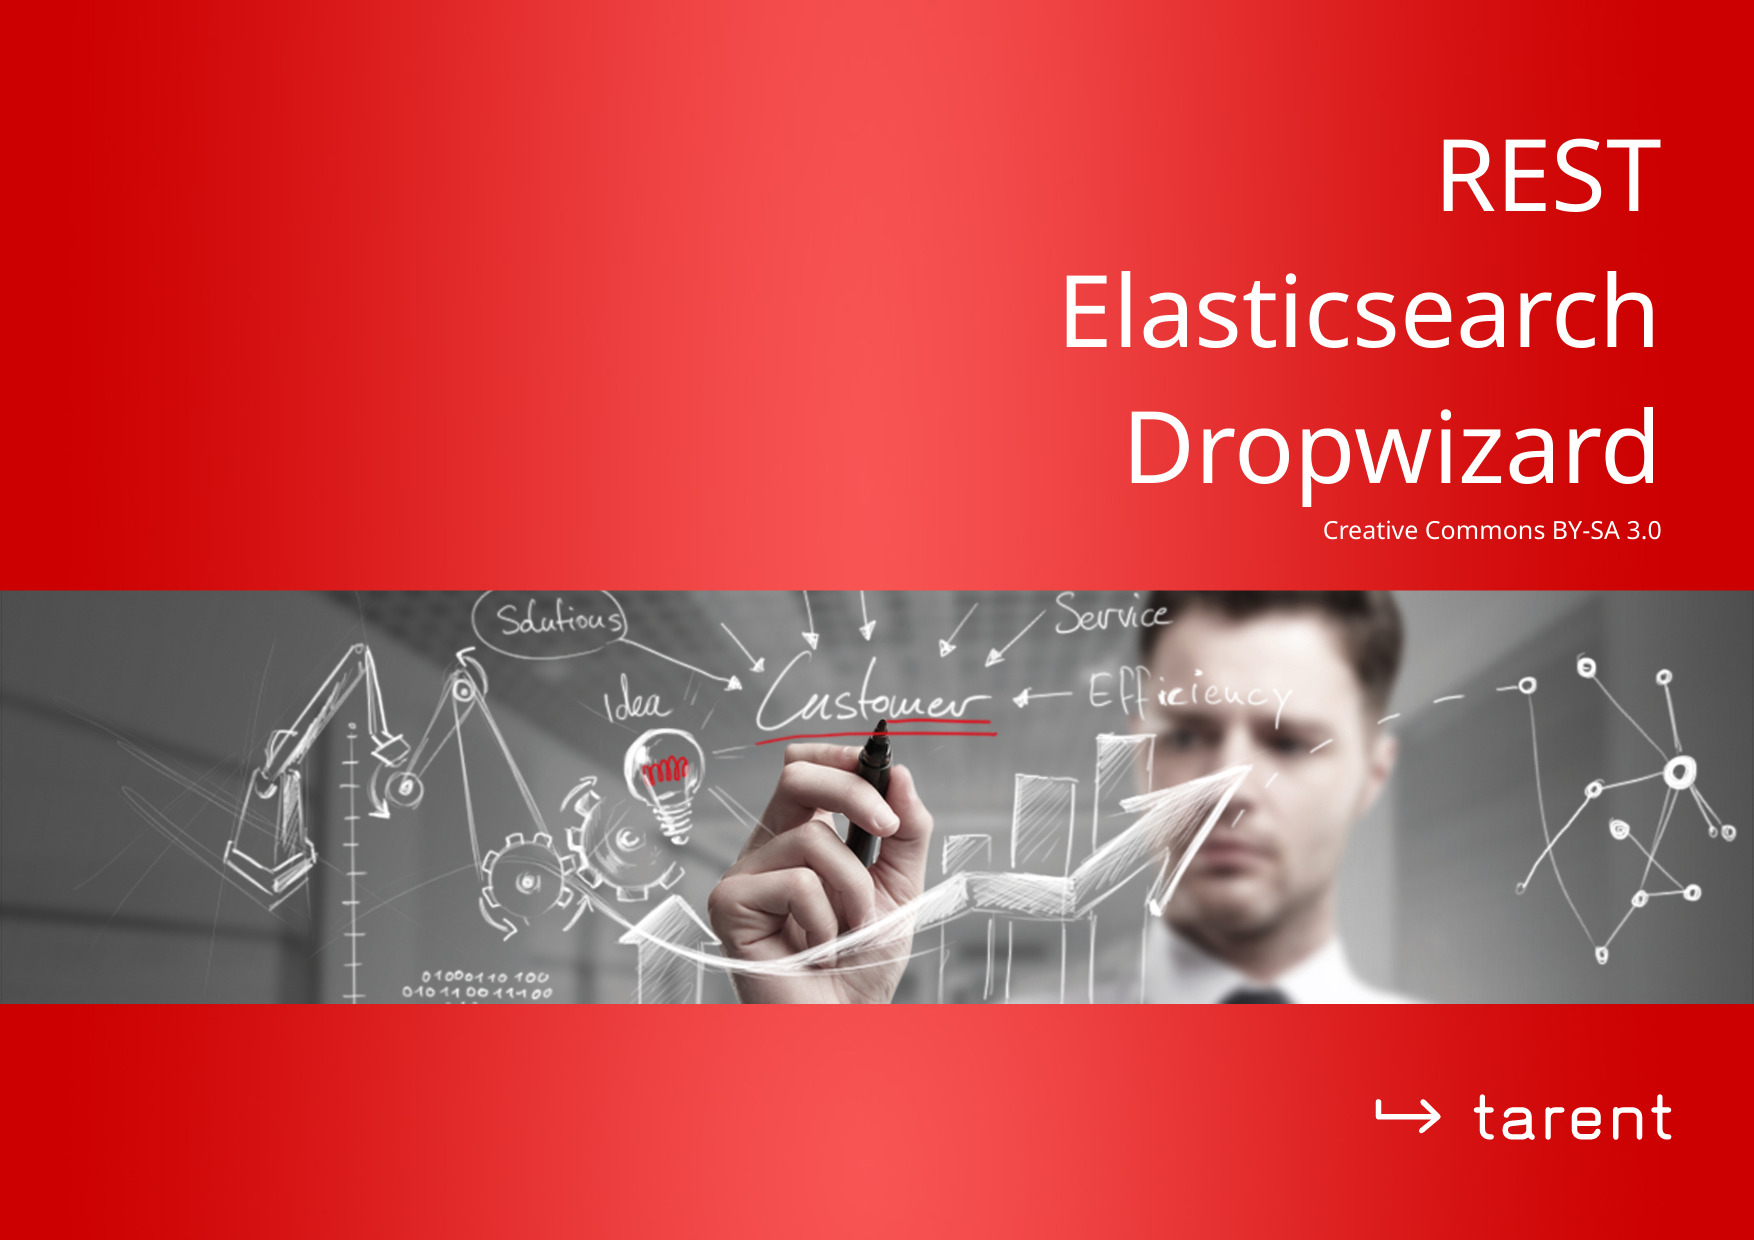

REST
Elasticsearch
Dropwizard
Creative Commons BY-SA 3.0